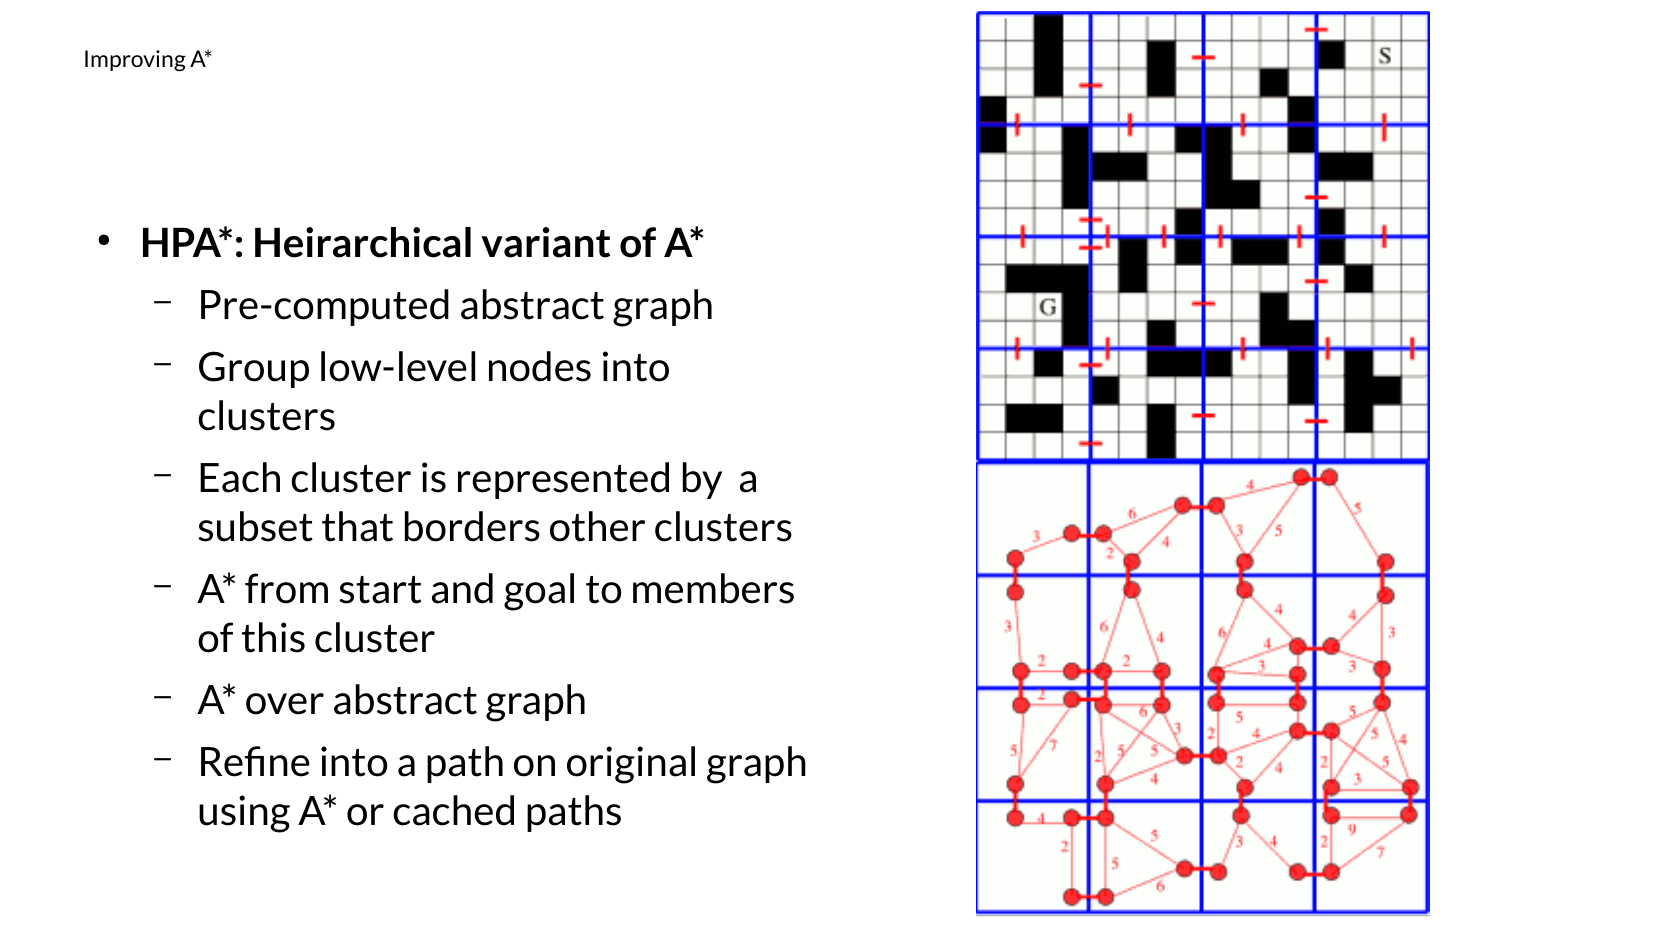

# Improving A*
HPA*: Heirarchical variant of A*
Pre-computed abstract graph
Group low-level nodes into clusters
Each cluster is represented by a subset that borders other clusters
A* from start and goal to members of this cluster
A* over abstract graph
Refine into a path on original graph using A* or cached paths